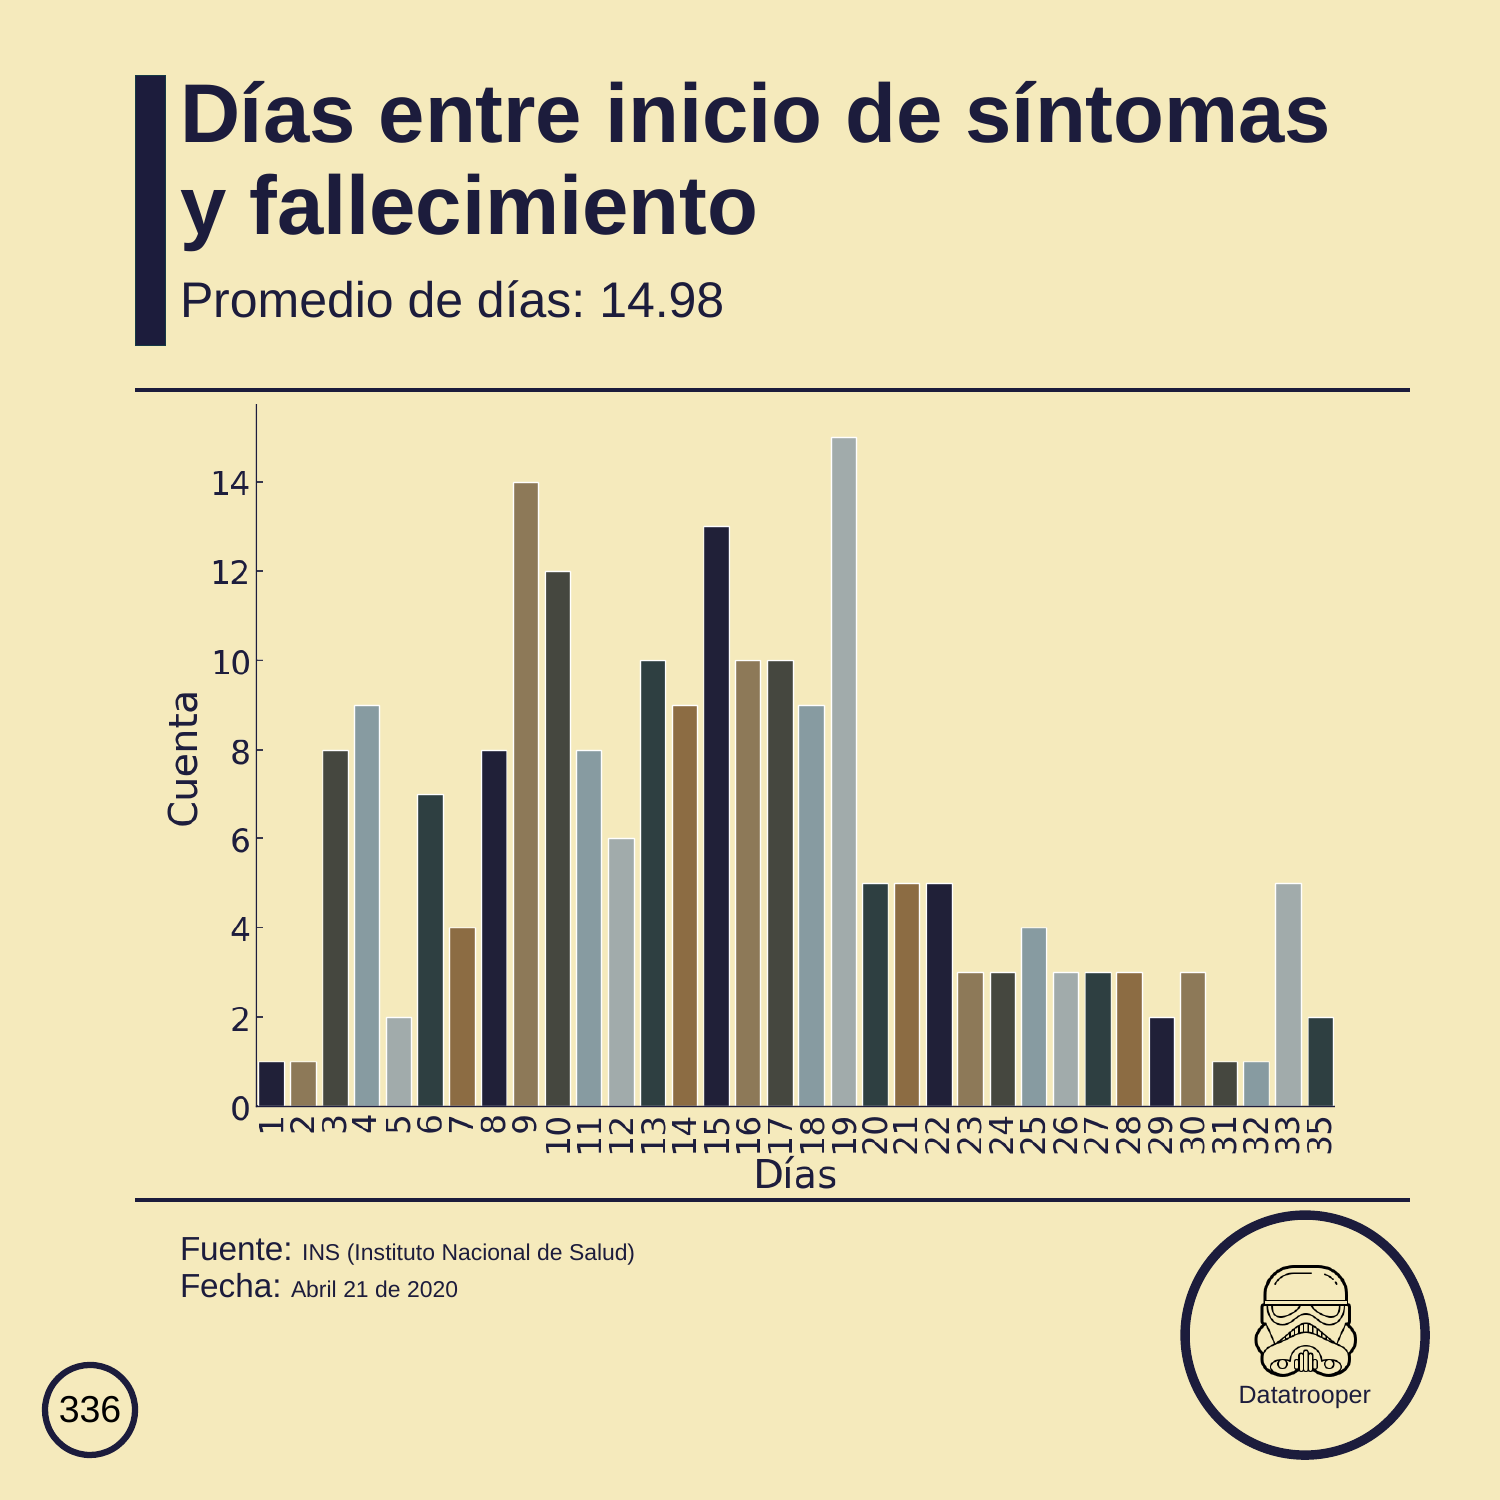

# Días entre inicio de síntomas y fallecimiento
Promedio de días: 14.98
Fuente: INS (Instituto Nacional de Salud)
Fecha: Abril 21 de 2020
336
Datatrooper